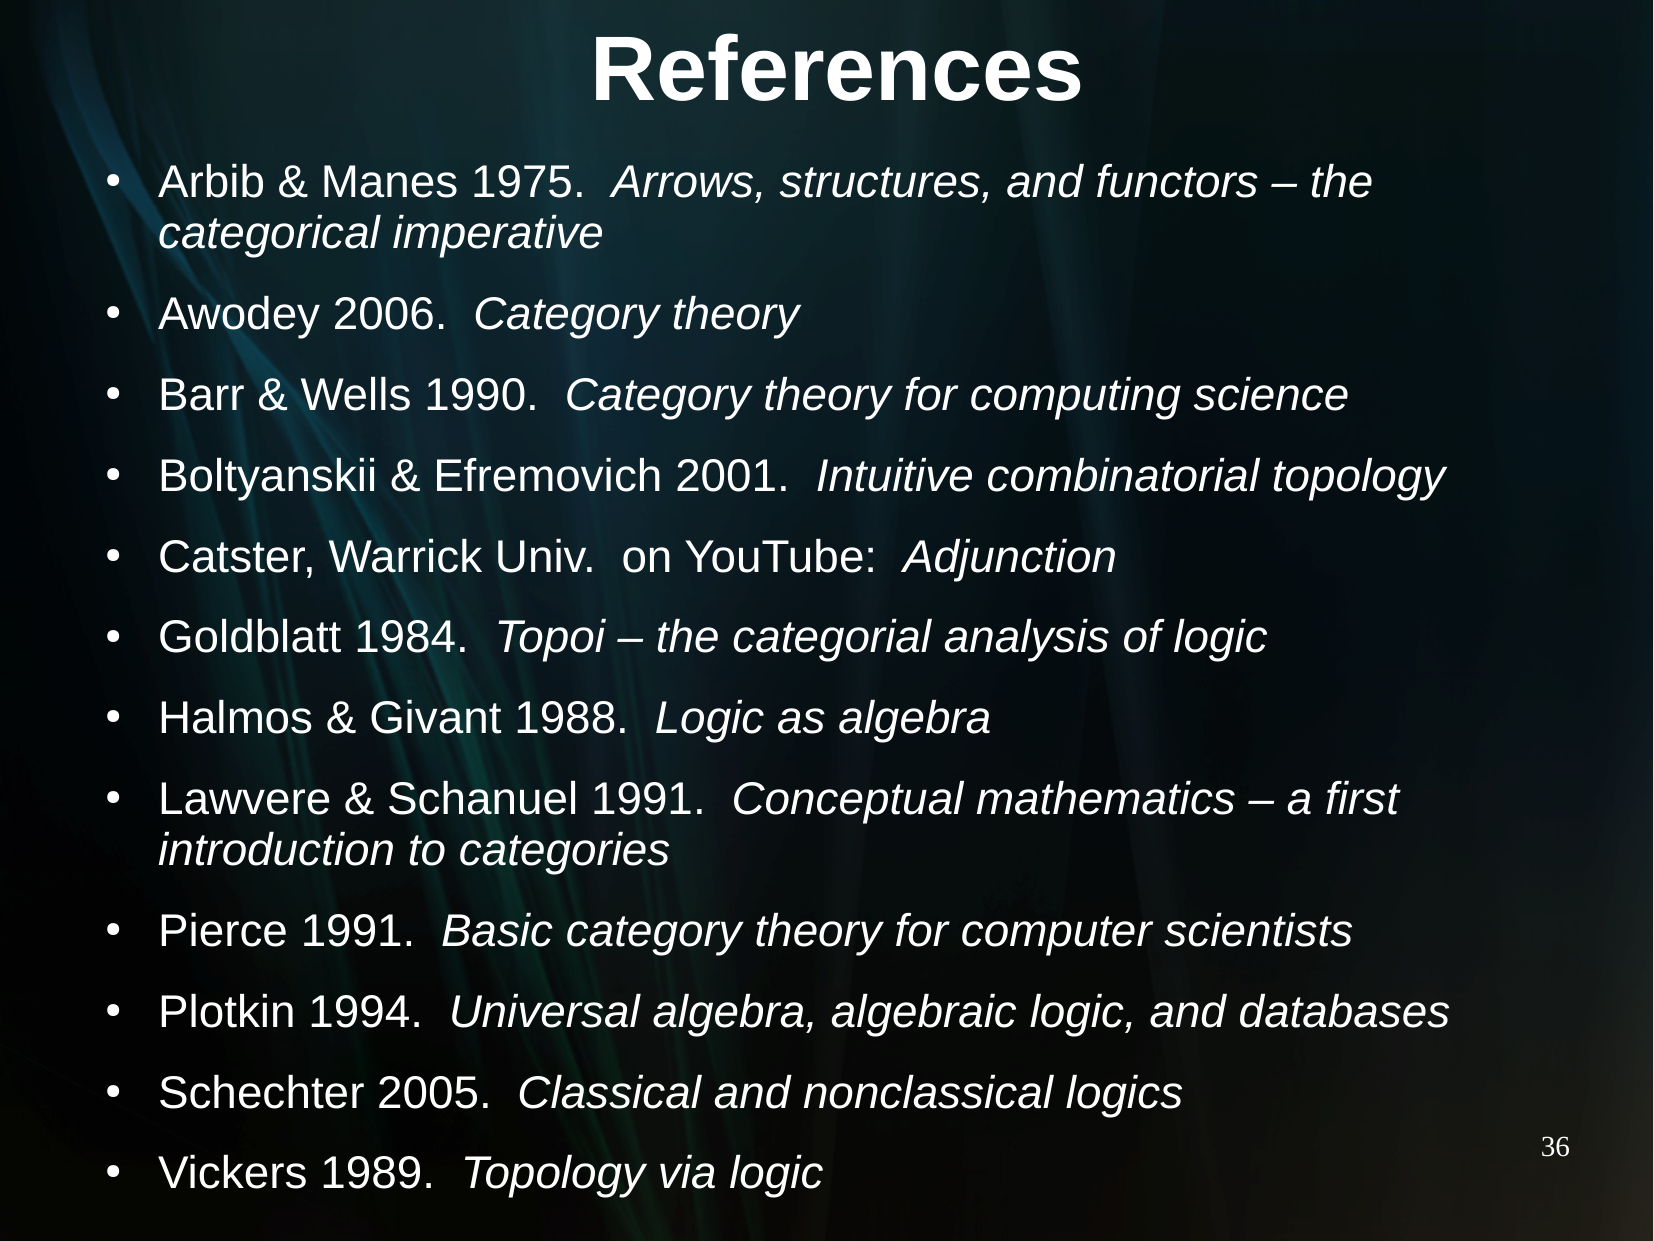

# References
Arbib & Manes 1975. Arrows, structures, and functors – the categorical imperative
Awodey 2006. Category theory
Barr & Wells 1990. Category theory for computing science
Boltyanskii & Efremovich 2001. Intuitive combinatorial topology
Catster, Warrick Univ. on YouTube: Adjunction
Goldblatt 1984. Topoi – the categorial analysis of logic
Halmos & Givant 1988. Logic as algebra
Lawvere & Schanuel 1991. Conceptual mathematics – a first introduction to categories
Pierce 1991. Basic category theory for computer scientists
Plotkin 1994. Universal algebra, algebraic logic, and databases
Schechter 2005. Classical and nonclassical logics
Vickers 1989. Topology via logic
36